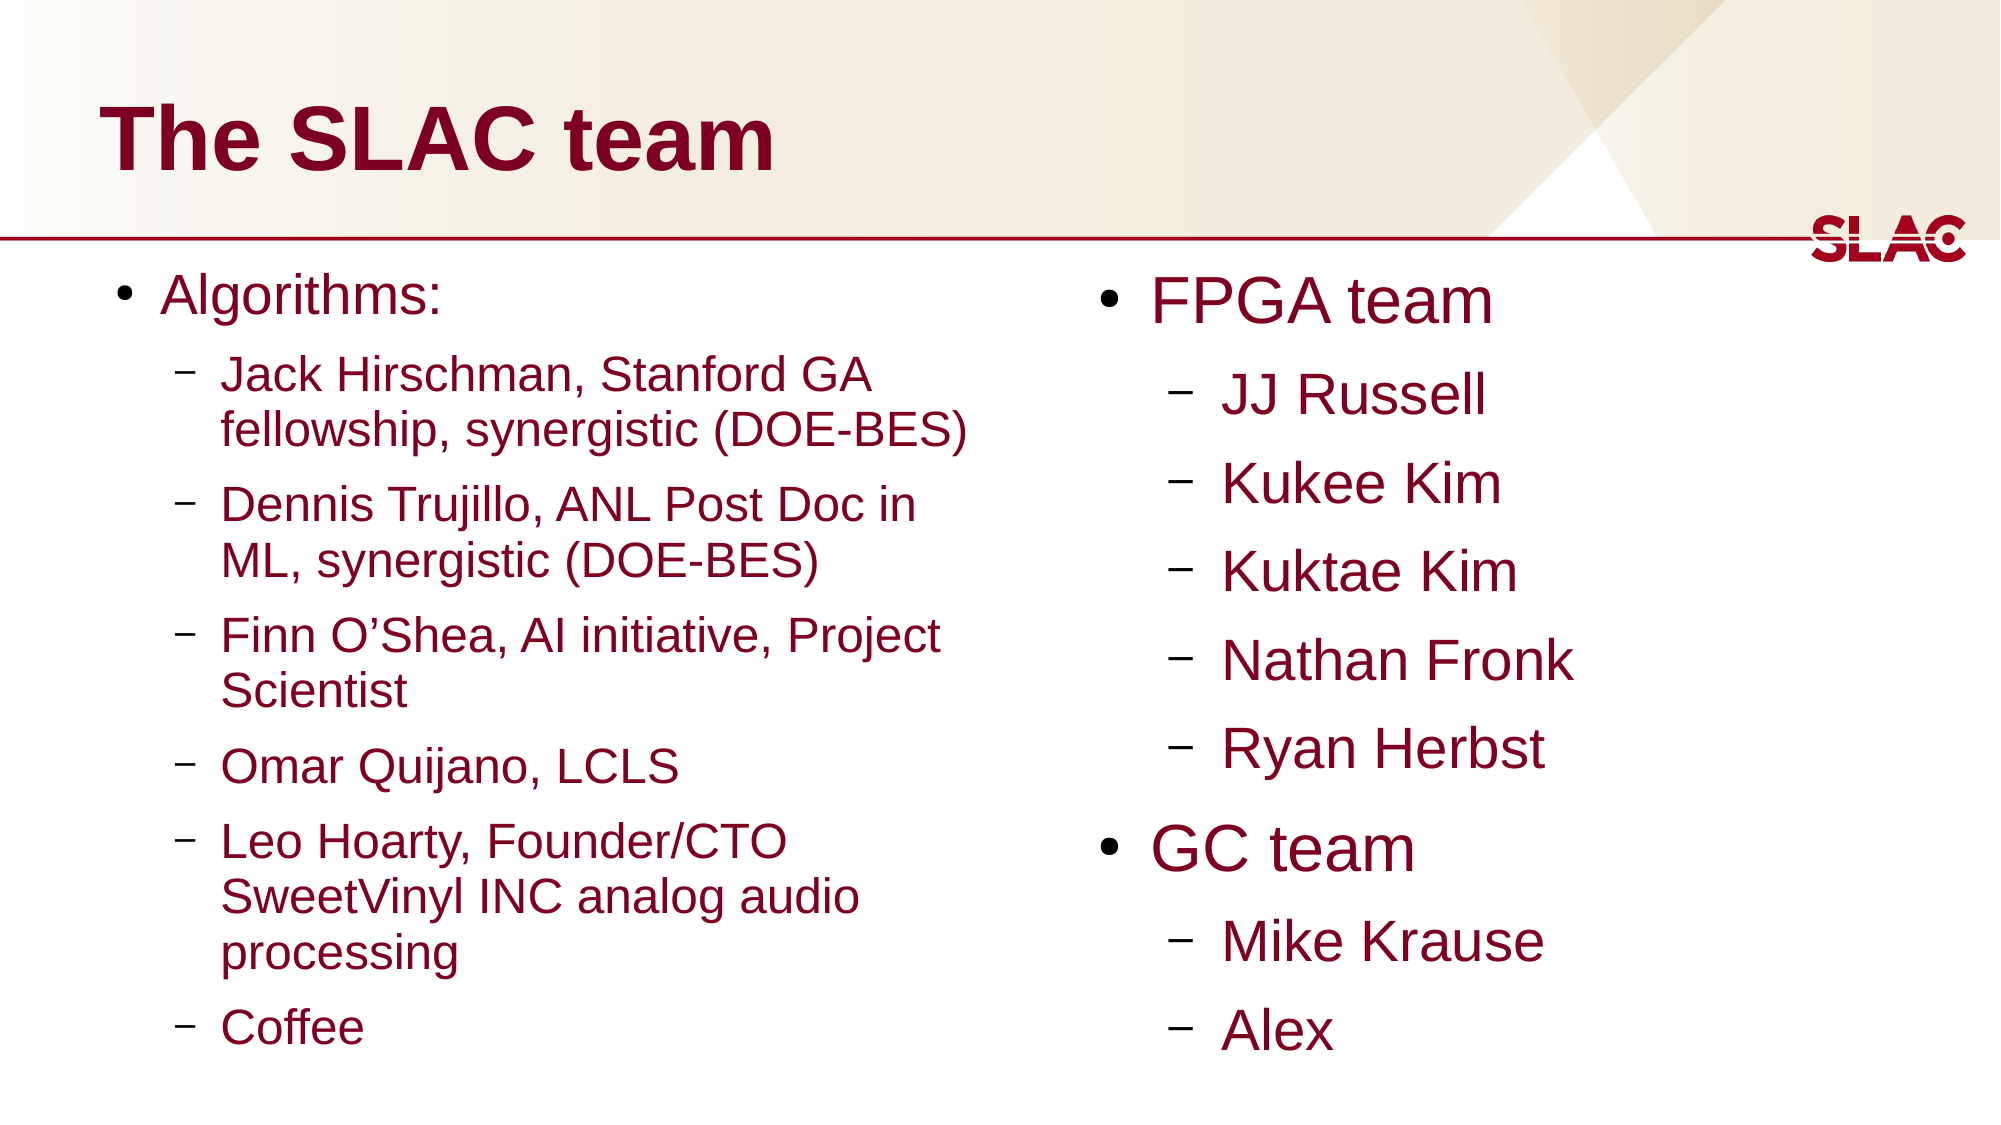

# The SLAC team
Algorithms:
Jack Hirschman, Stanford GA fellowship, synergistic (DOE-BES)
Dennis Trujillo, ANL Post Doc in ML, synergistic (DOE-BES)
Finn O’Shea, AI initiative, Project Scientist
Omar Quijano, LCLS
Leo Hoarty, Founder/CTO SweetVinyl INC analog audio processing
Coffee
FPGA team
JJ Russell
Kukee Kim
Kuktae Kim
Nathan Fronk
Ryan Herbst
GC team
Mike Krause
Alex